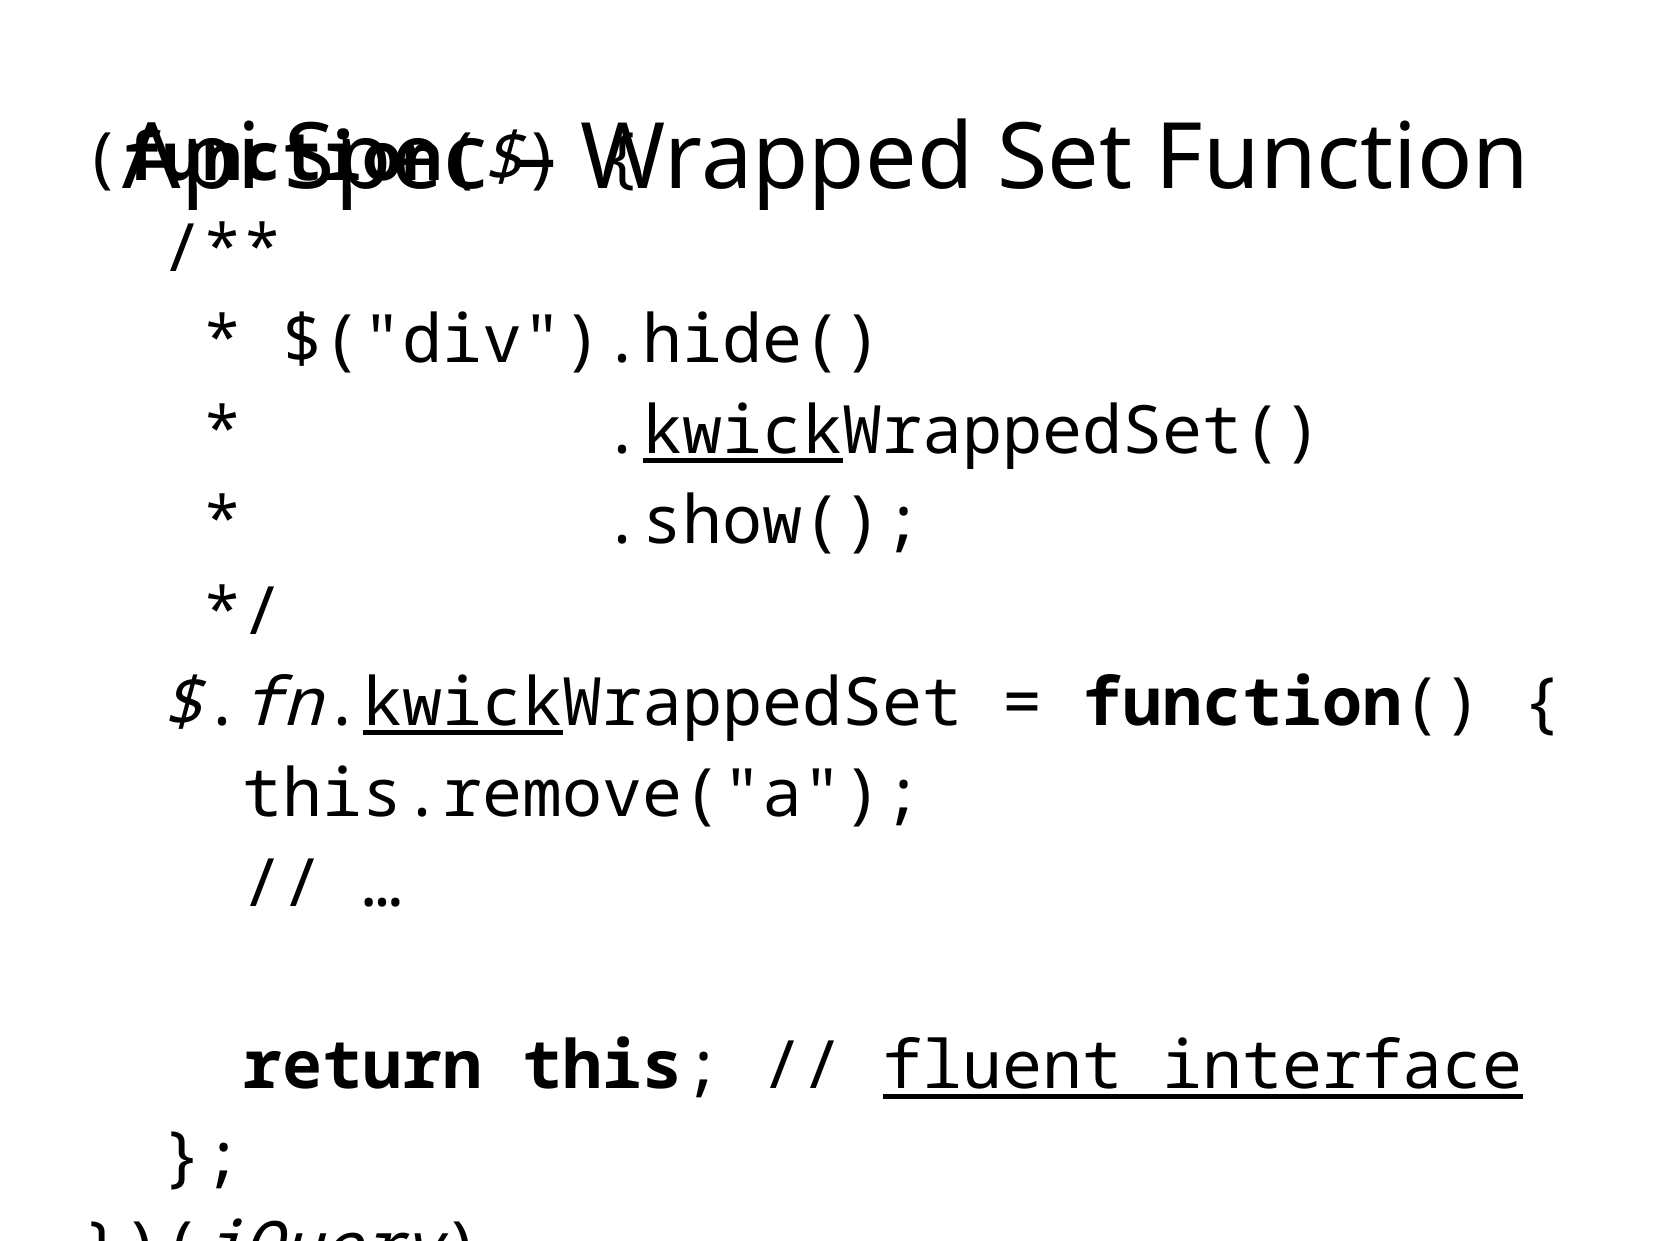

# Api Spec – Wrapped Set Function
(function($) {
 /**
 * $("div").hide()
 * .kwickWrappedSet()
 * .show();
 */
 $.fn.kwickWrappedSet = function() {
 this.remove("a");
 // …
 return this; // fluent interface
 };
})(jQuery)